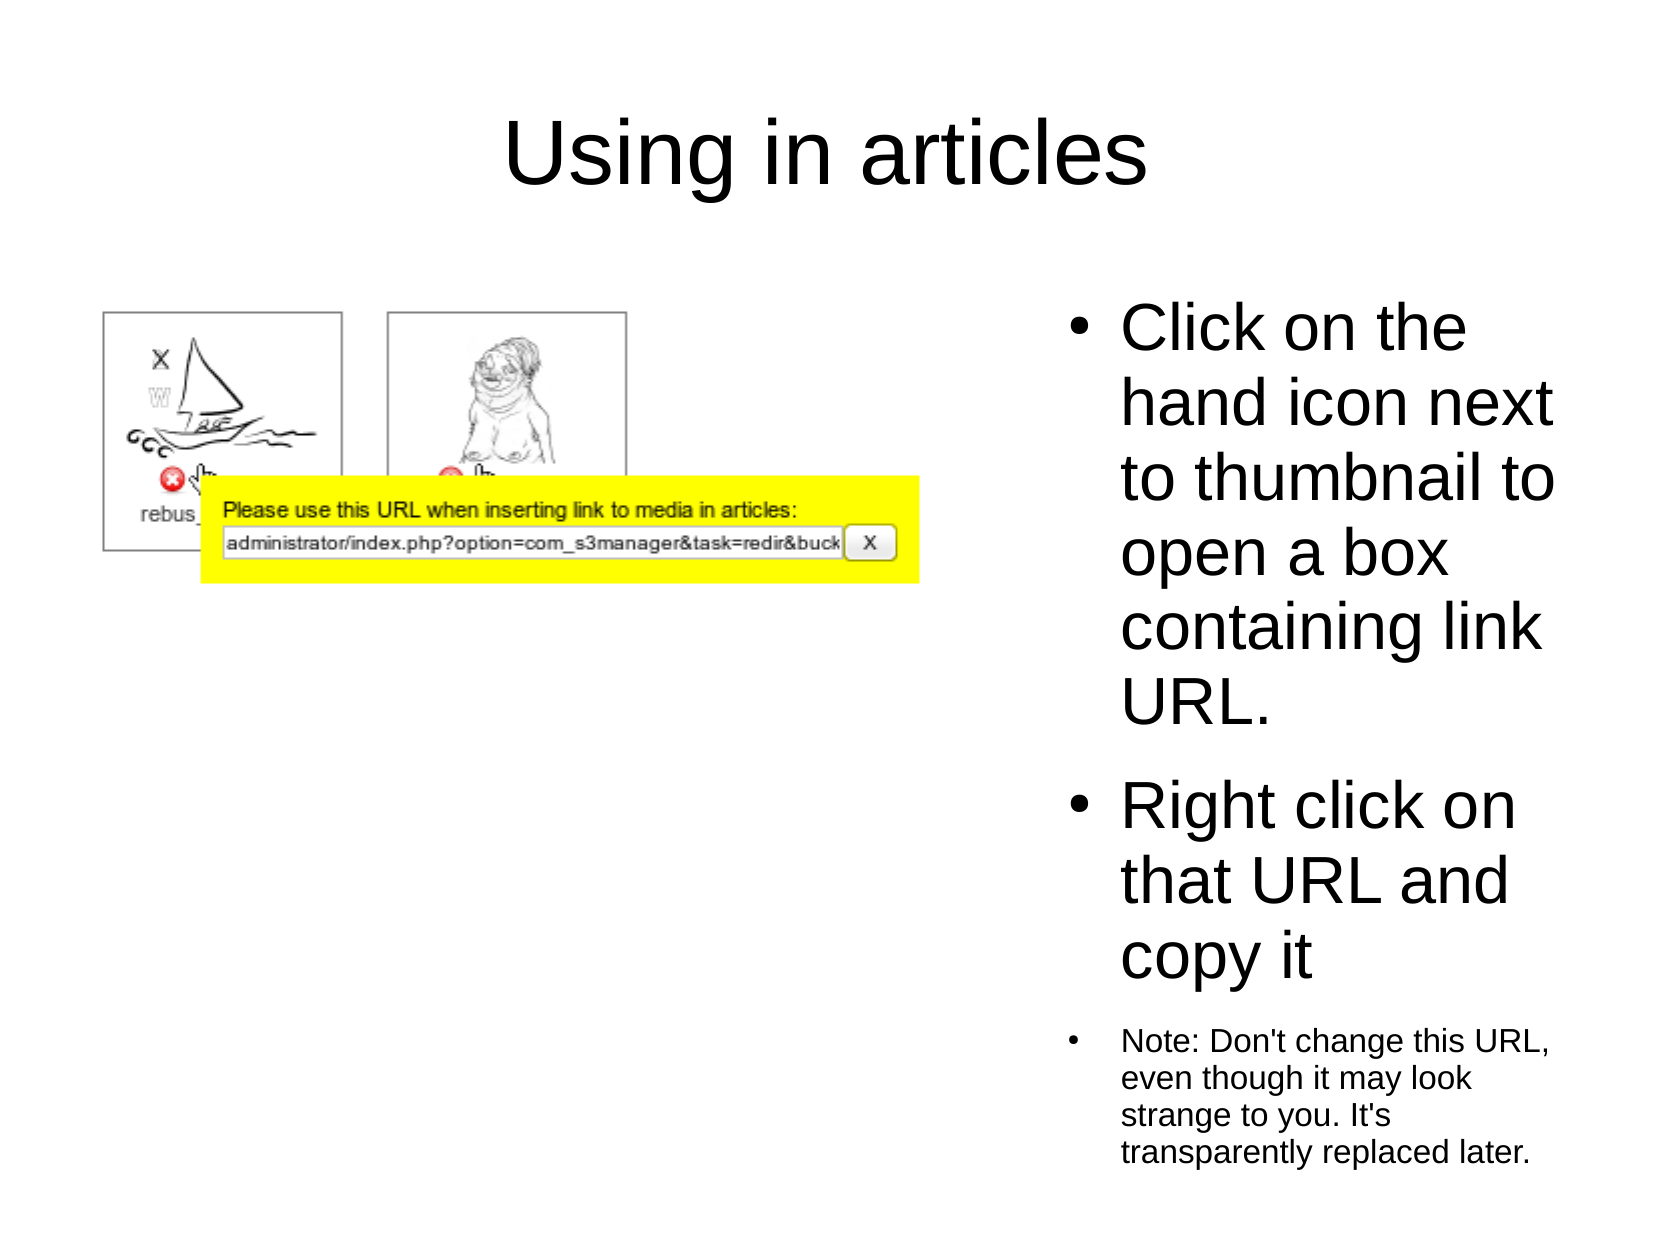

# Using in articles
Click on the hand icon next to thumbnail to open a box containing link URL.
Right click on that URL and copy it
Note: Don't change this URL, even though it may look strange to you. It's transparently replaced later.